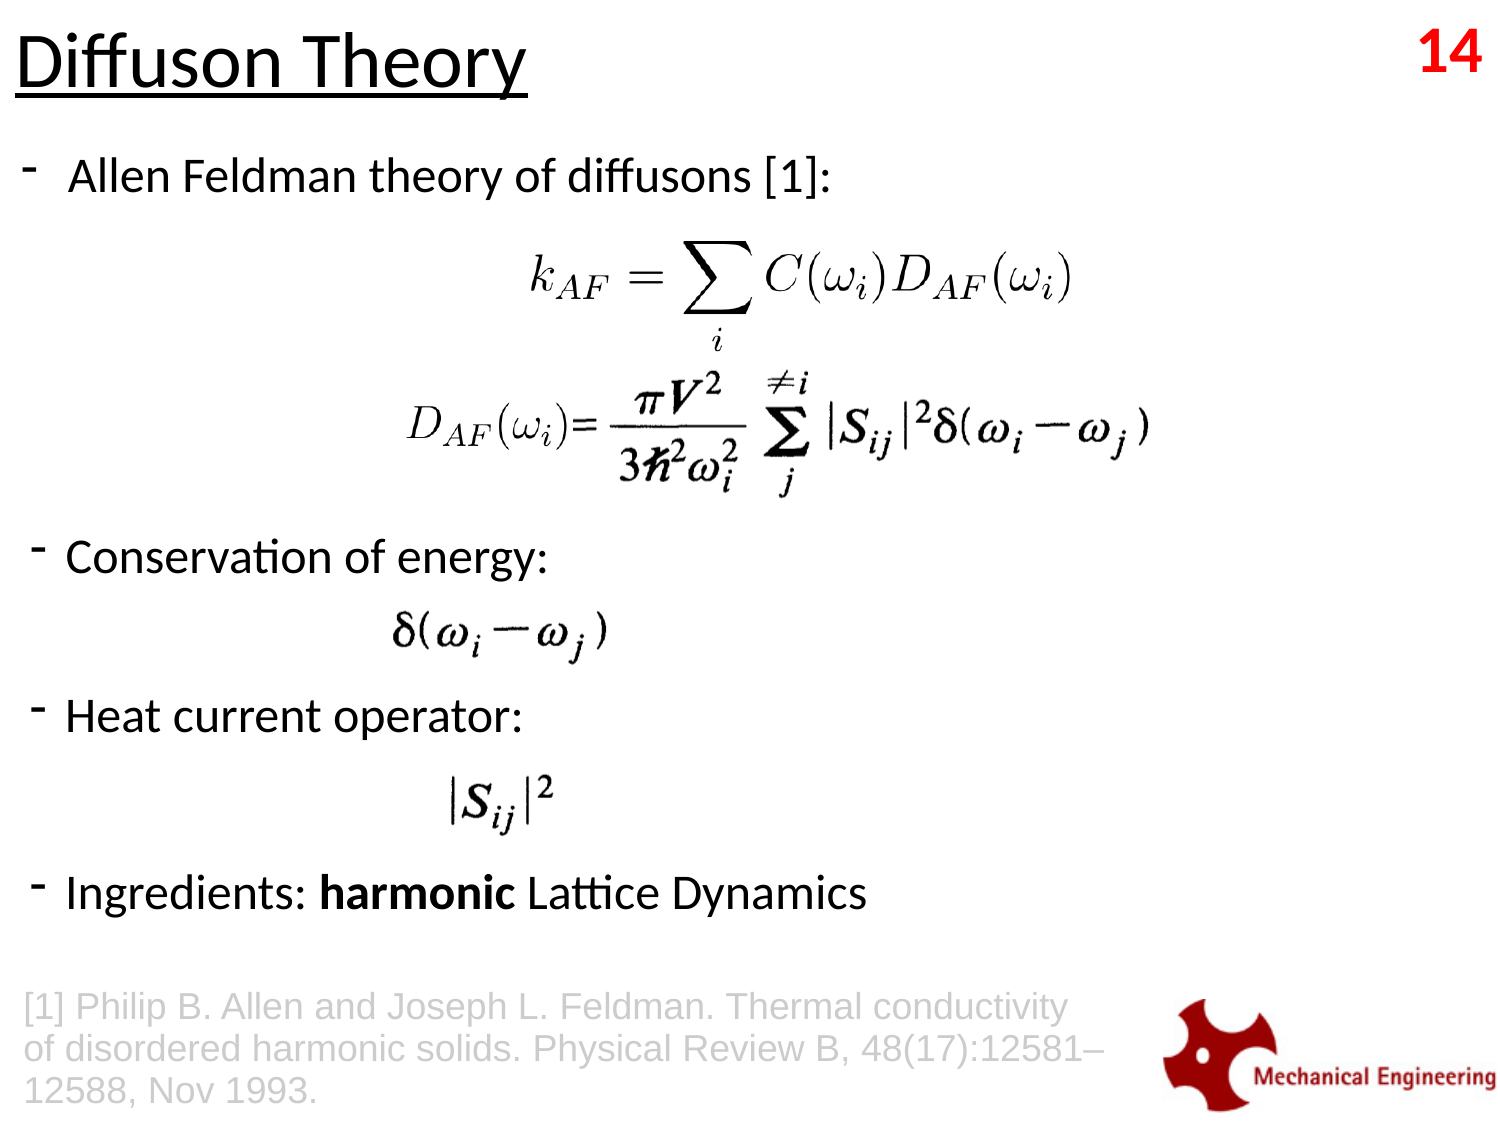

# Diffuson Theory
14
 Allen Feldman theory of diffusons [1]:
Conservation of energy:
Heat current operator:
Ingredients: harmonic Lattice Dynamics
[1] Philip B. Allen and Joseph L. Feldman. Thermal conductivity of disordered harmonic solids. Physical Review B, 48(17):12581–12588, Nov 1993.